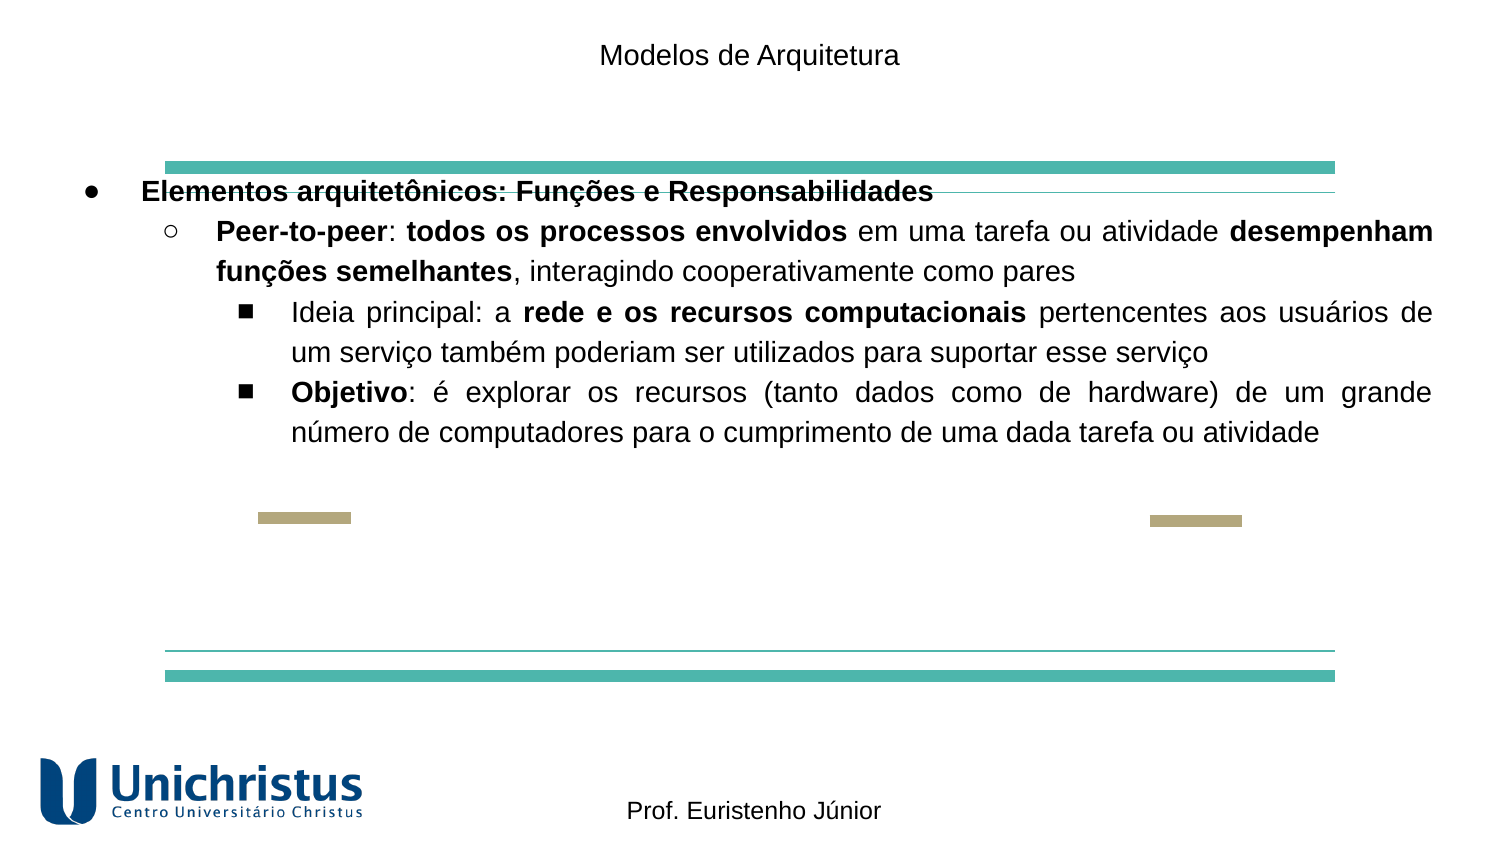

# Modelos de Arquitetura
Elementos arquitetônicos: Funções e Responsabilidades
Peer-to-peer: todos os processos envolvidos em uma tarefa ou atividade desempenham funções semelhantes, interagindo cooperativamente como pares
Ideia principal: a rede e os recursos computacionais pertencentes aos usuários de um serviço também poderiam ser utilizados para suportar esse serviço
Objetivo: é explorar os recursos (tanto dados como de hardware) de um grande número de computadores para o cumprimento de uma dada tarefa ou atividade